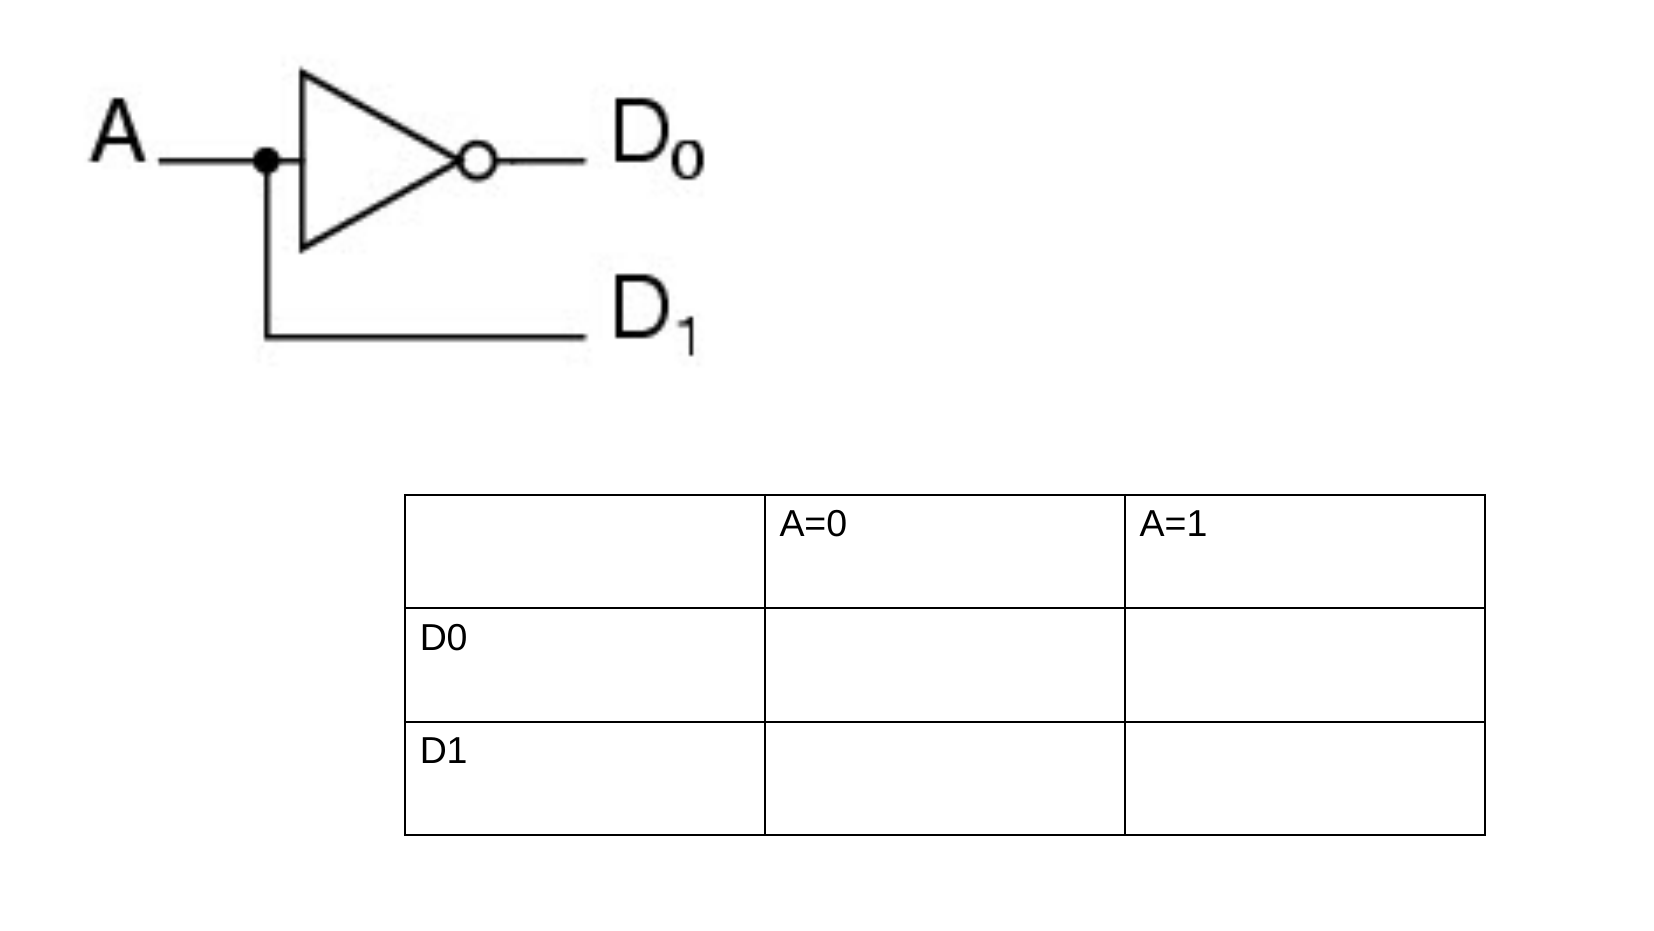

| | A=0 | A=1 |
| --- | --- | --- |
| D0 | | |
| D1 | | |